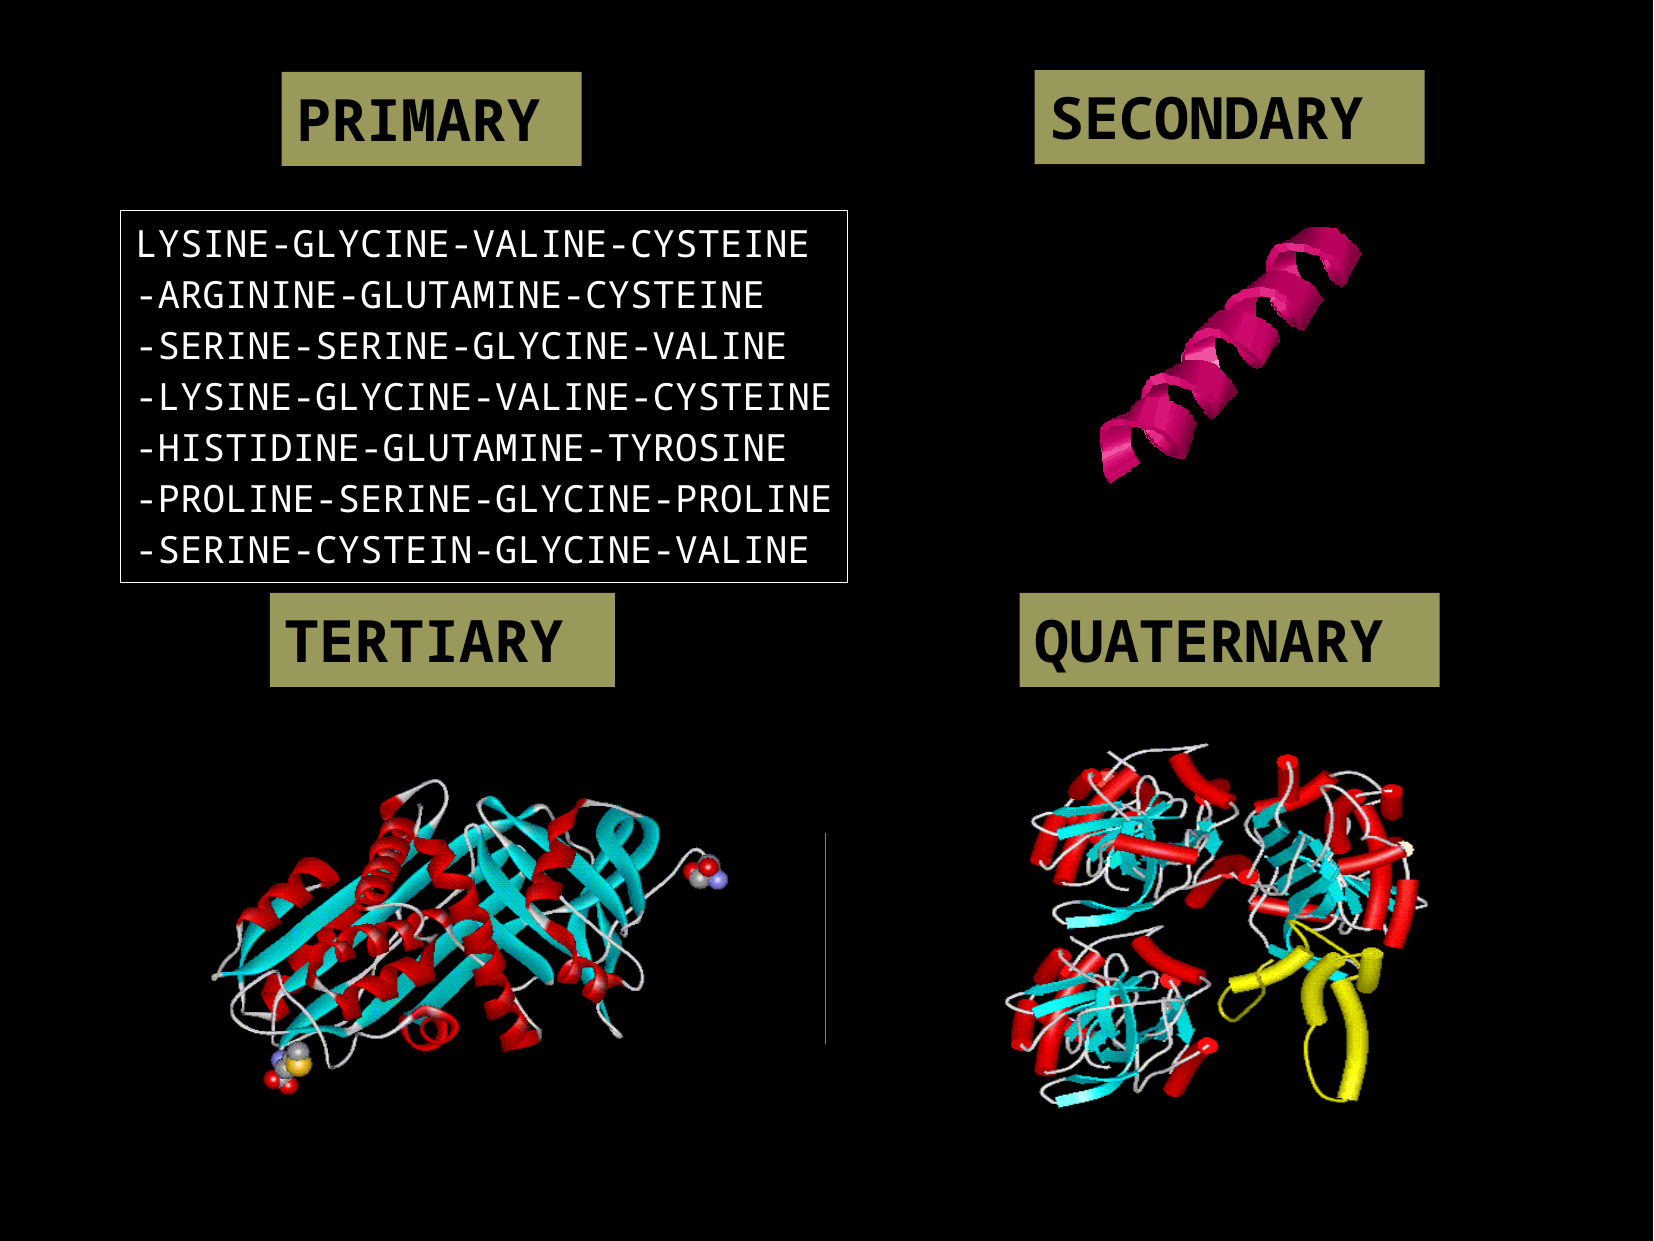

SECONDARY
PRIMARY
LYSINE-GLYCINE-VALINE-CYSTEINE
-ARGININE-GLUTAMINE-CYSTEINE
-SERINE-SERINE-GLYCINE-VALINE
-LYSINE-GLYCINE-VALINE-CYSTEINE
-HISTIDINE-GLUTAMINE-TYROSINE
-PROLINE-SERINE-GLYCINE-PROLINE
-SERINE-CYSTEIN-GLYCINE-VALINE
TERTIARY
QUATERNARY